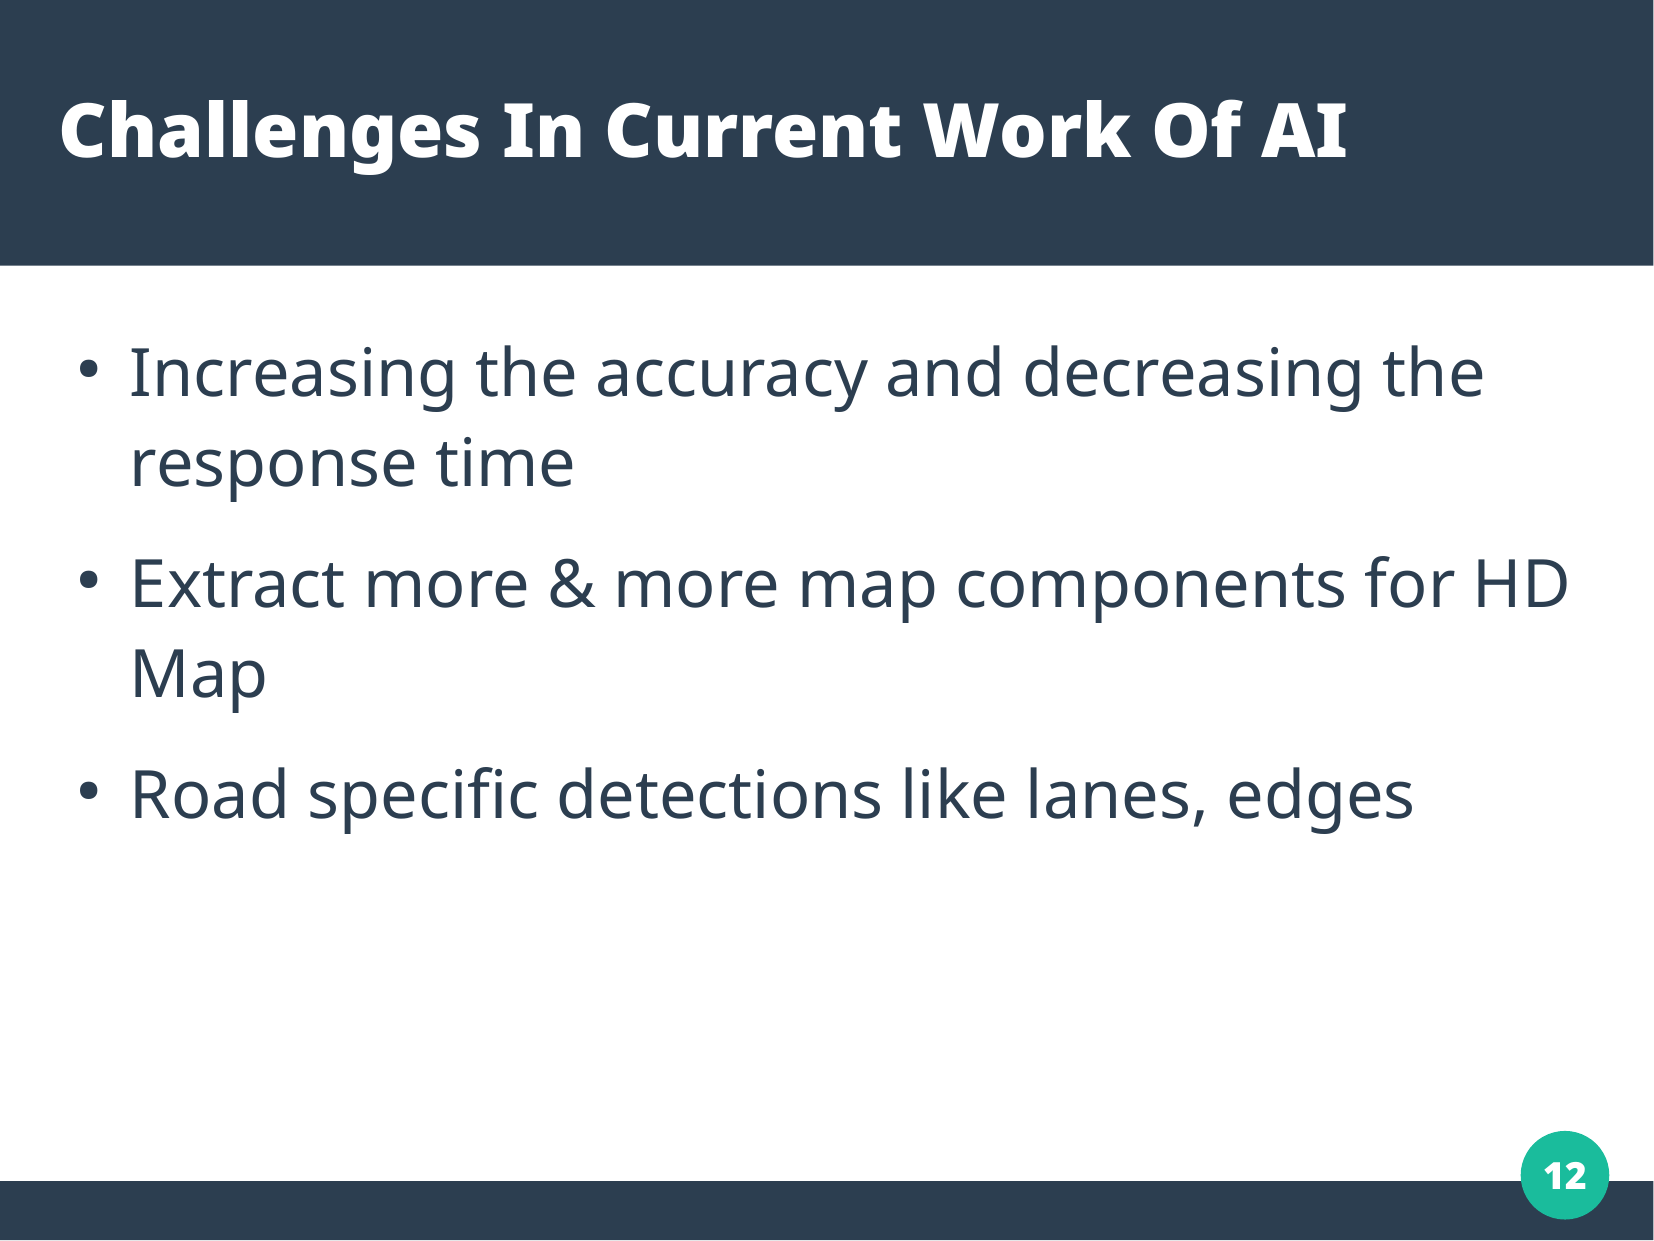

# Challenges In Current Work Of AI
Increasing the accuracy and decreasing the response time
Extract more & more map components for HD Map
Road specific detections like lanes, edges
12